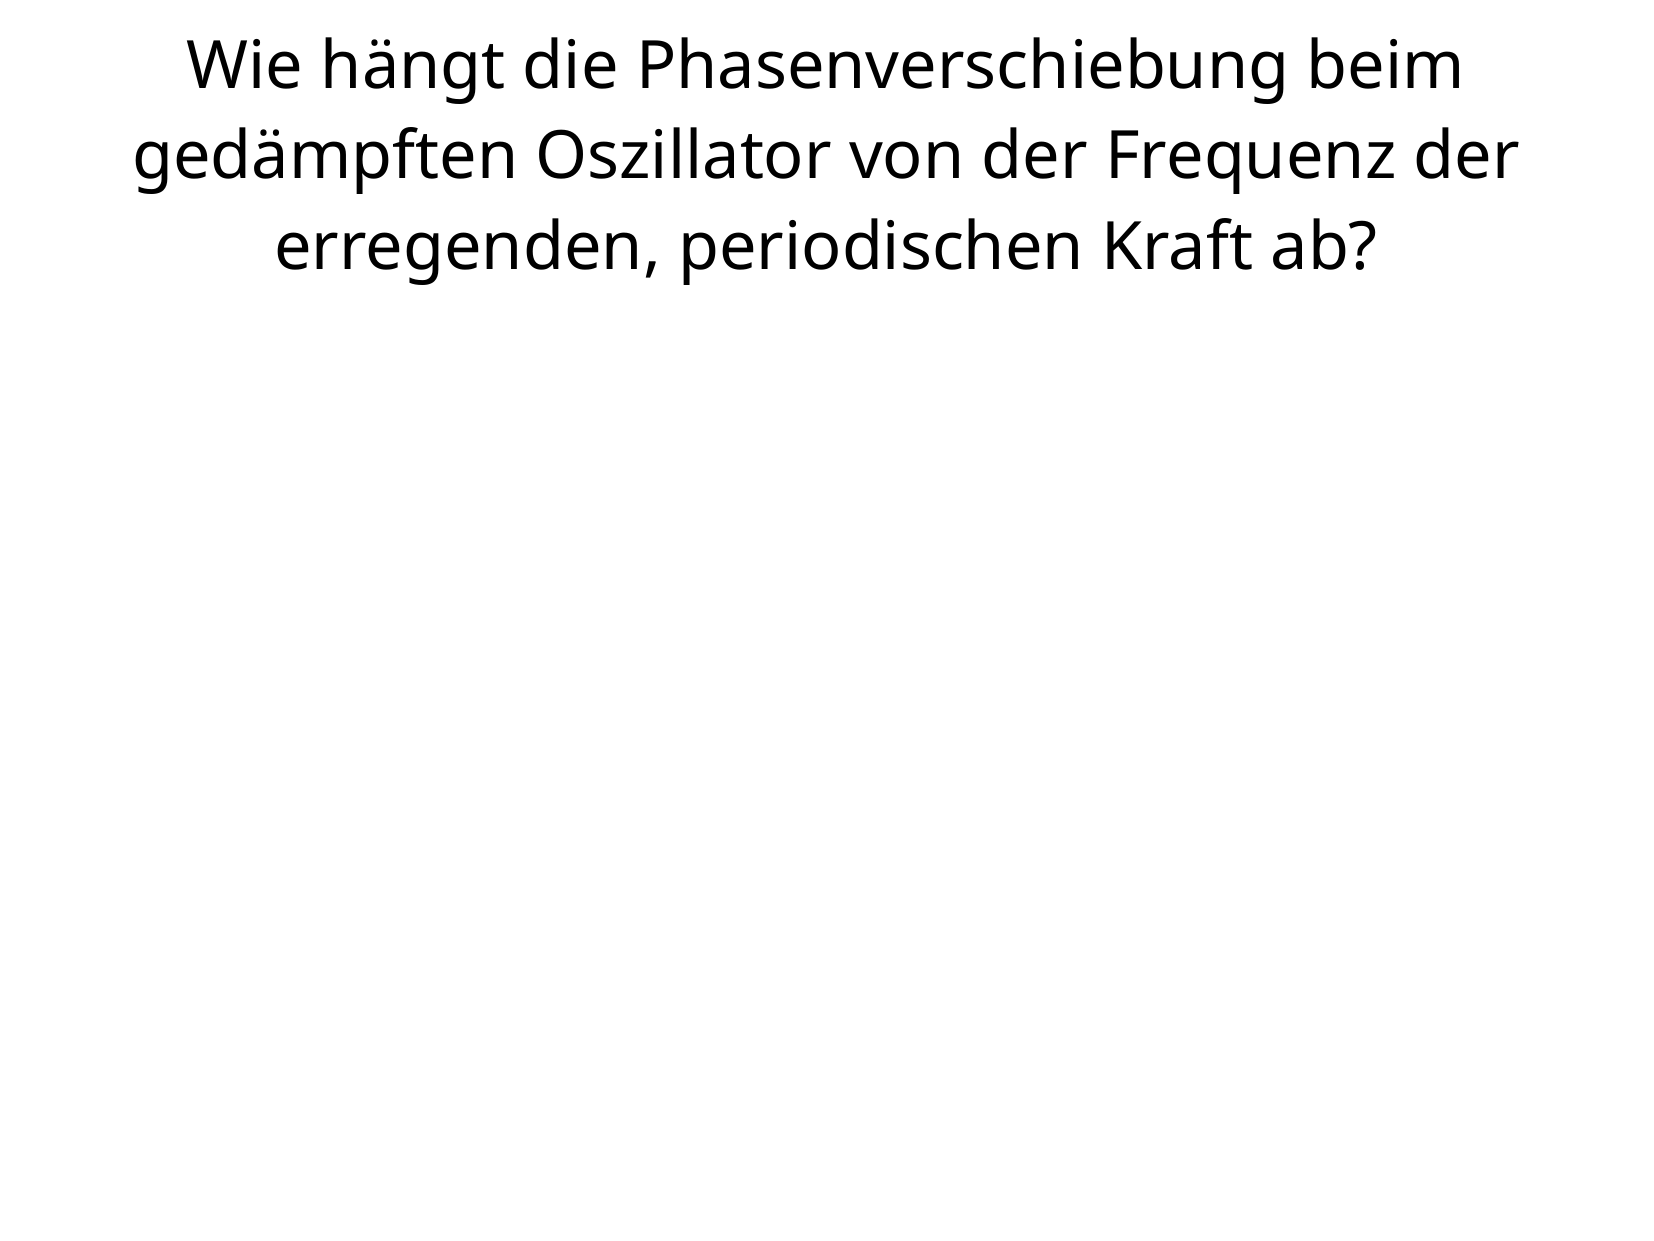

# Wie hängt die Phasenverschiebung beim gedämpften Oszillator von der Frequenz der erregenden, periodischen Kraft ab?